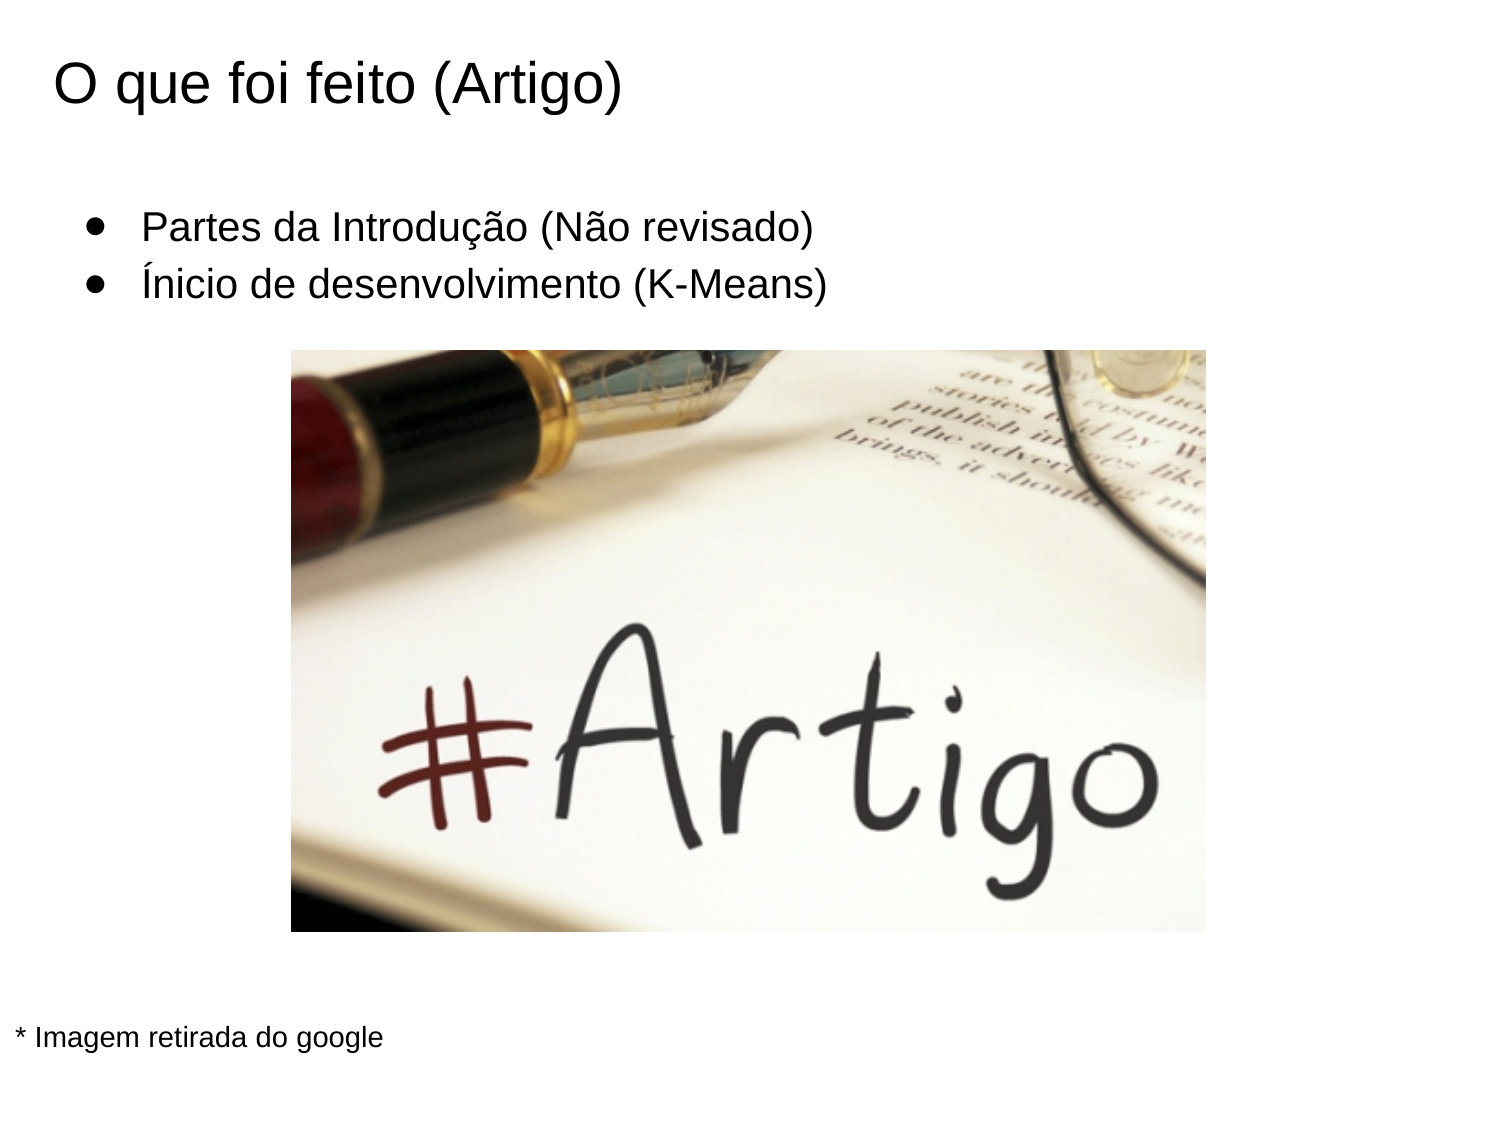

# O que foi feito (Artigo)
Partes da Introdução (Não revisado)
Ínicio de desenvolvimento (K-Means)
* Imagem retirada do google